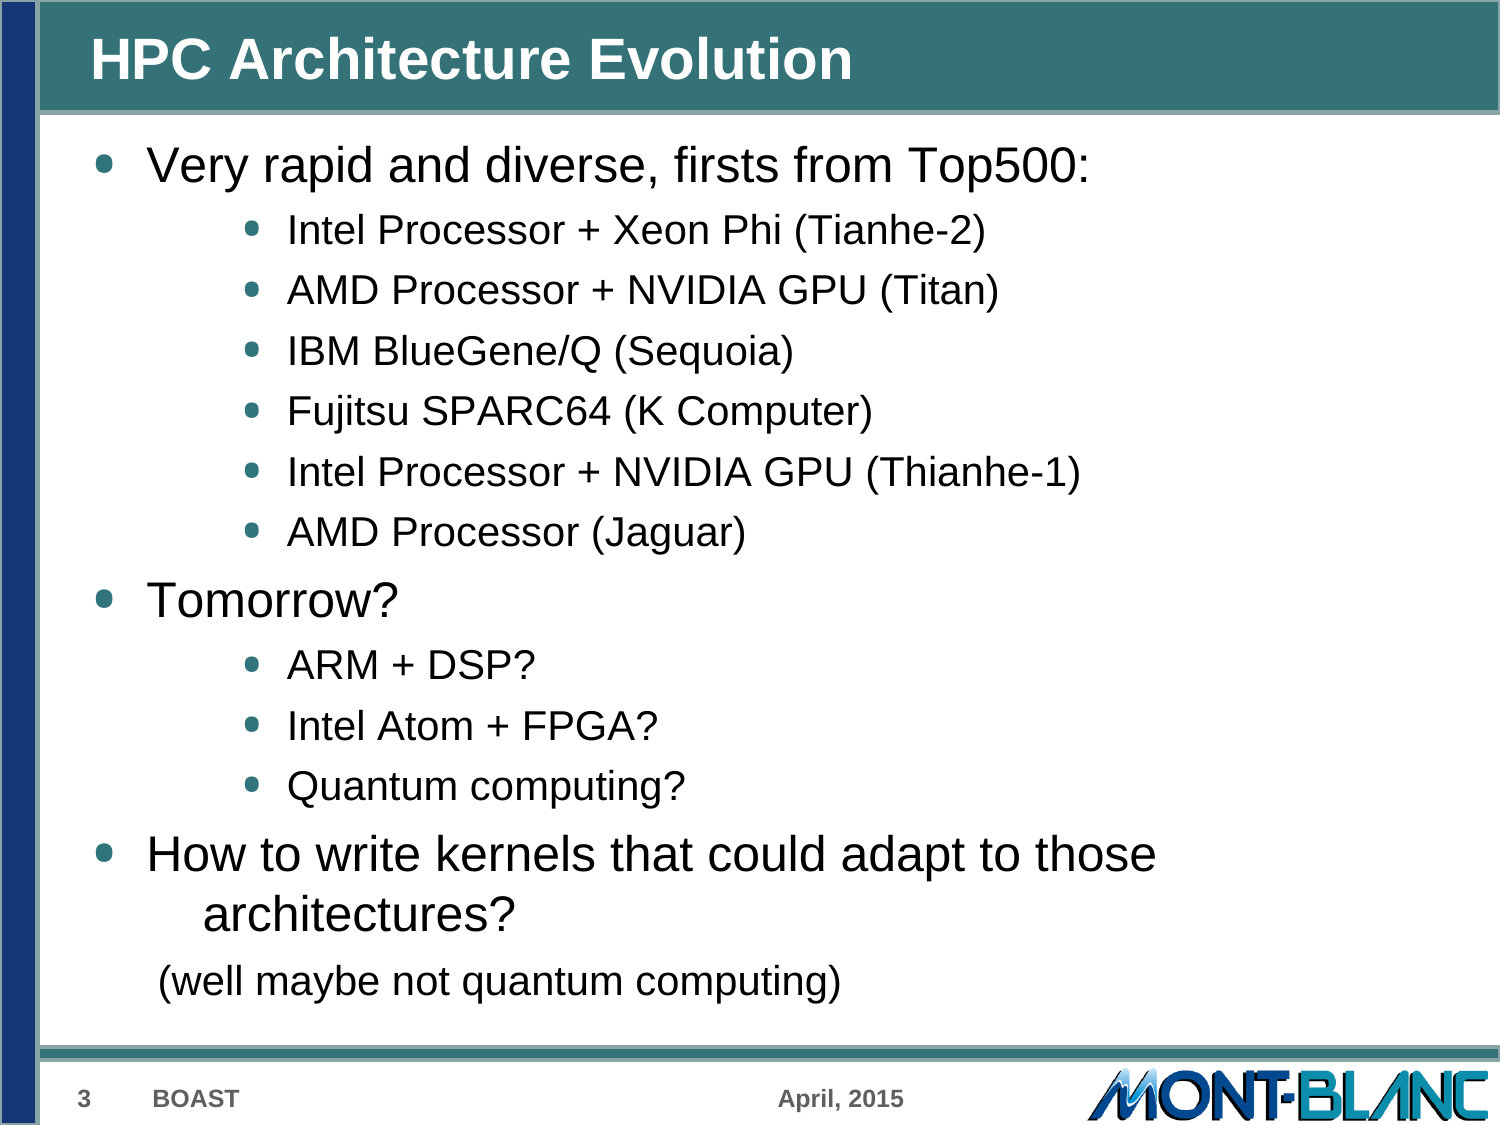

# HPC Architecture Evolution
Very rapid and diverse, firsts from Top500:
Intel Processor + Xeon Phi (Tianhe-2)
AMD Processor + NVIDIA GPU (Titan)
IBM BlueGene/Q (Sequoia)
Fujitsu SPARC64 (K Computer)
Intel Processor + NVIDIA GPU (Thianhe-1)
AMD Processor (Jaguar)
Tomorrow?
ARM + DSP?
Intel Atom + FPGA?
Quantum computing?
How to write kernels that could adapt to those architectures?
 (well maybe not quantum computing)
BOAST
April, 2015